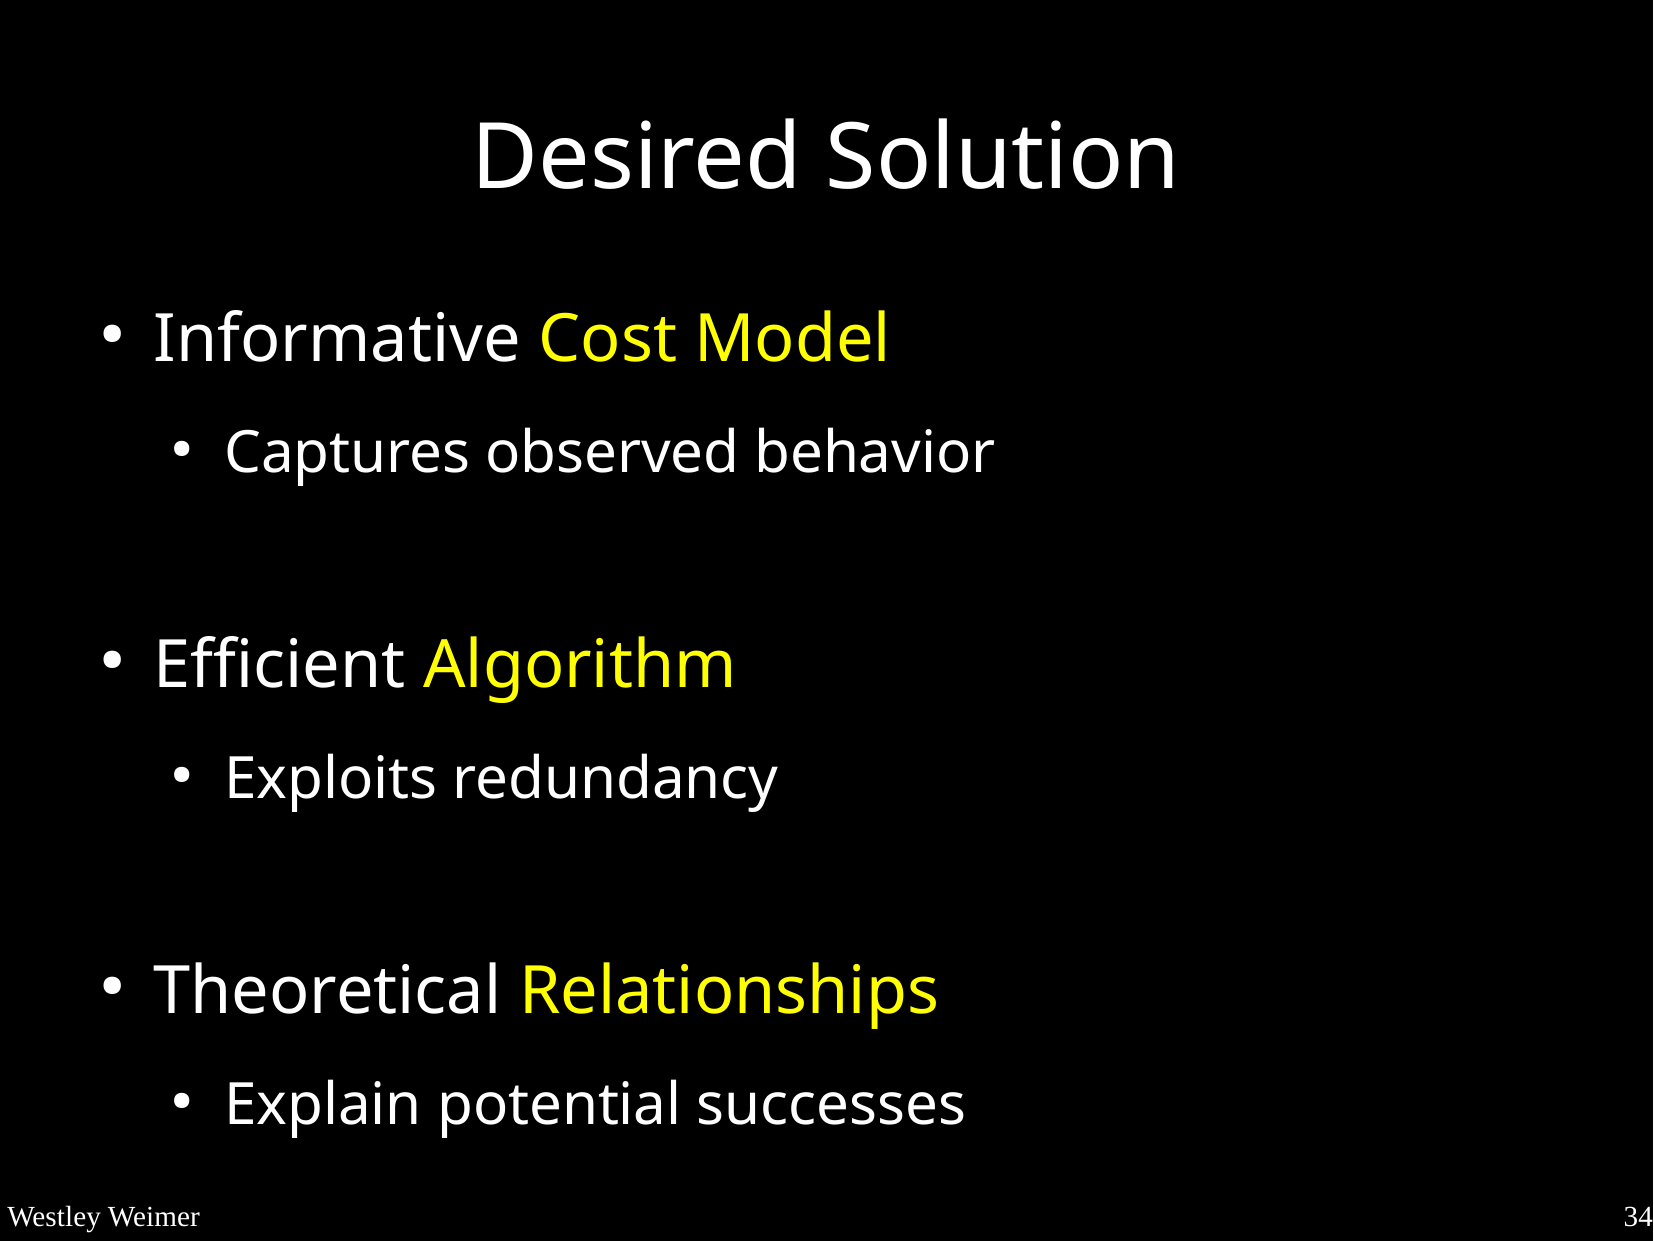

# Desired Solution
Informative Cost Model
Captures observed behavior
Efficient Algorithm
Exploits redundancy
Theoretical Relationships
Explain potential successes
34